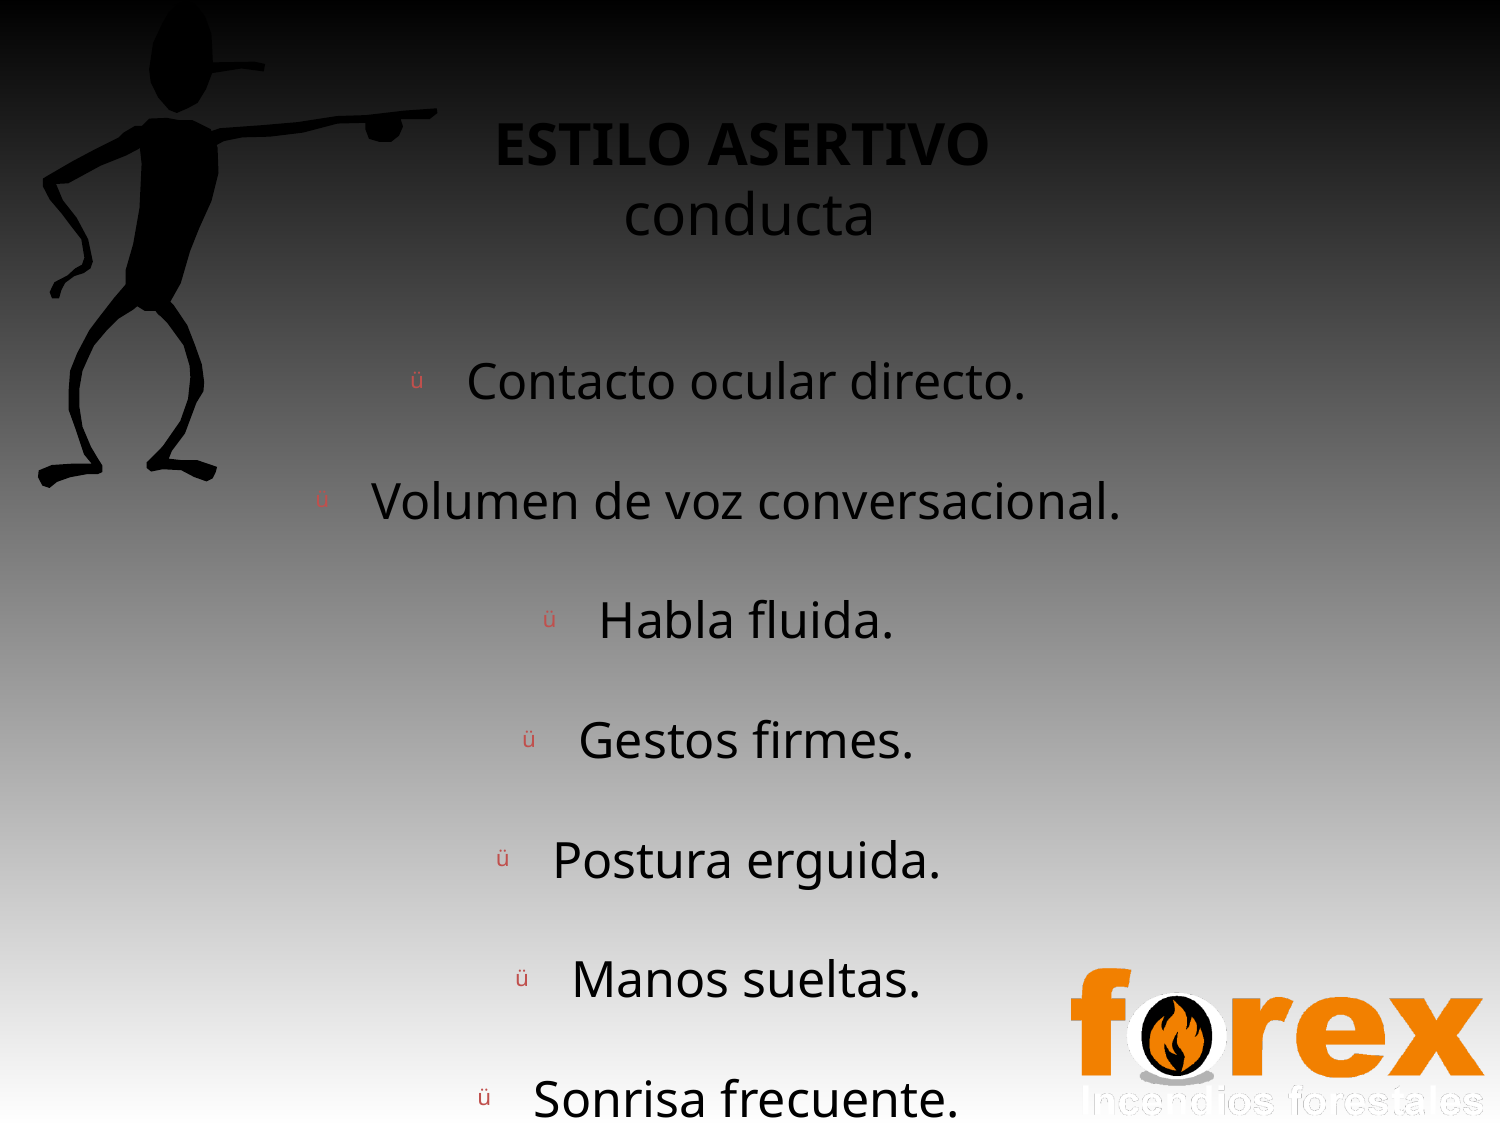

# ESTILO ASERTIVO conducta
Contacto ocular directo.
Volumen de voz conversacional.
Habla fluida.
Gestos firmes.
Postura erguida.
Manos sueltas.
Sonrisa frecuente.